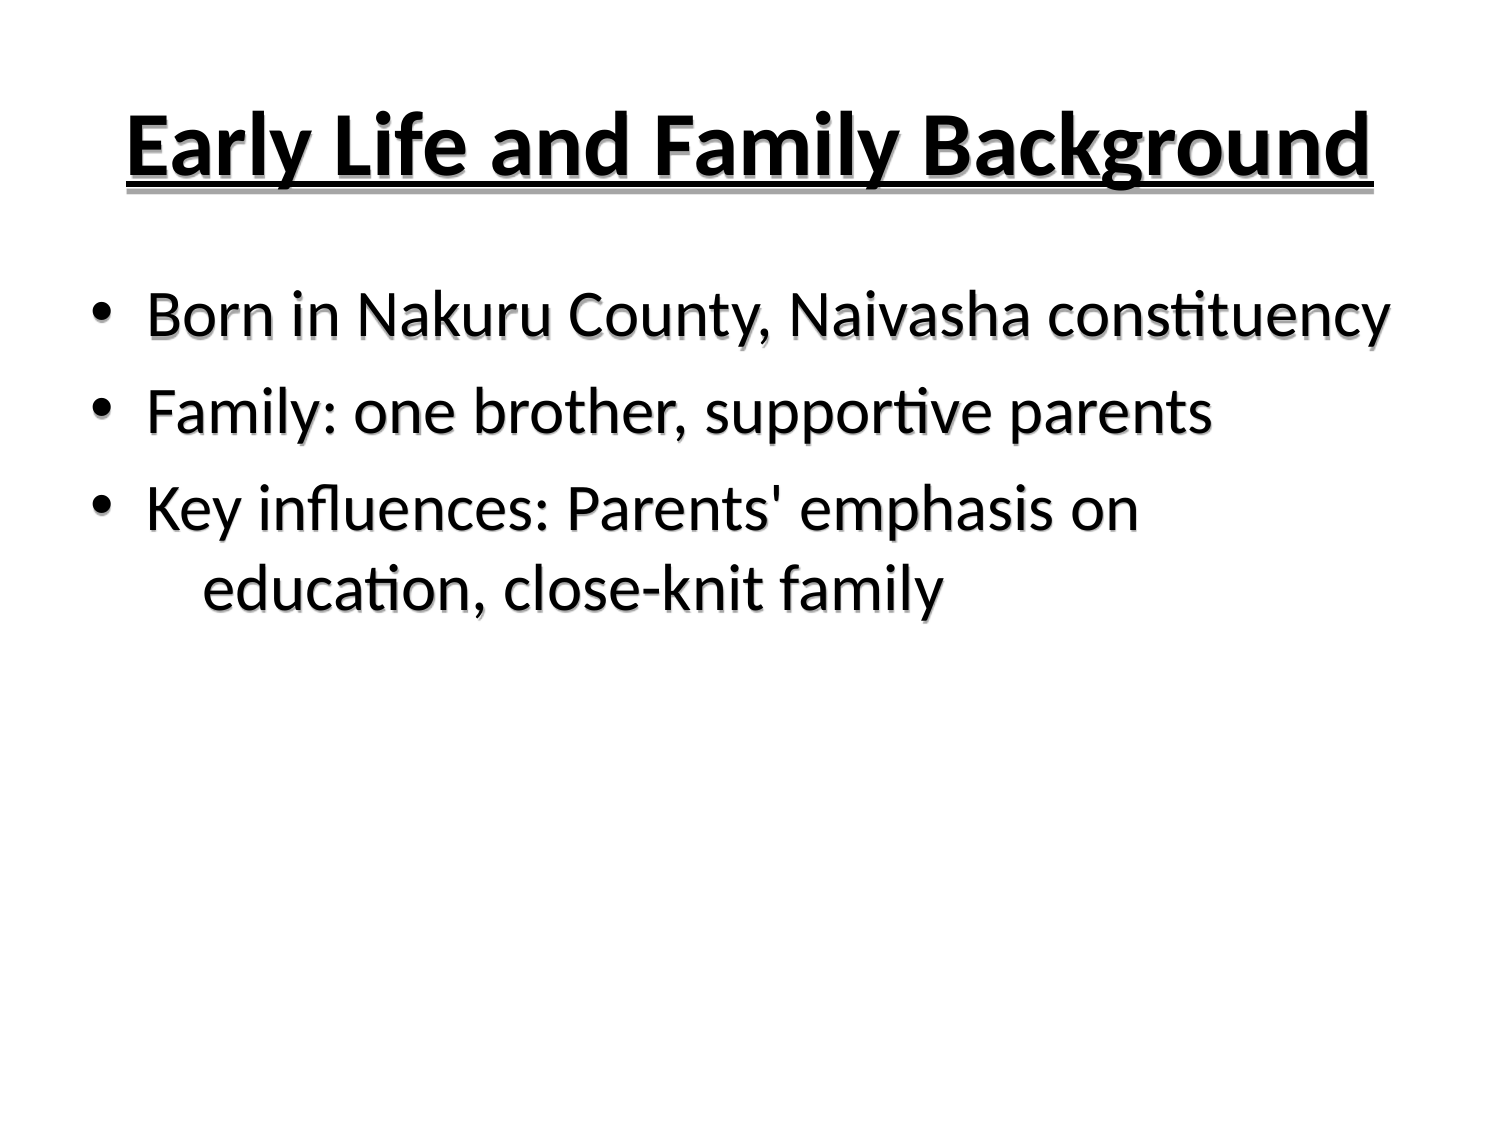

# Early Life and Family Background
Born in Nakuru County, Naivasha constituency
Family: one brother, supportive parents
Key influences: Parents' emphasis on education, close-knit family